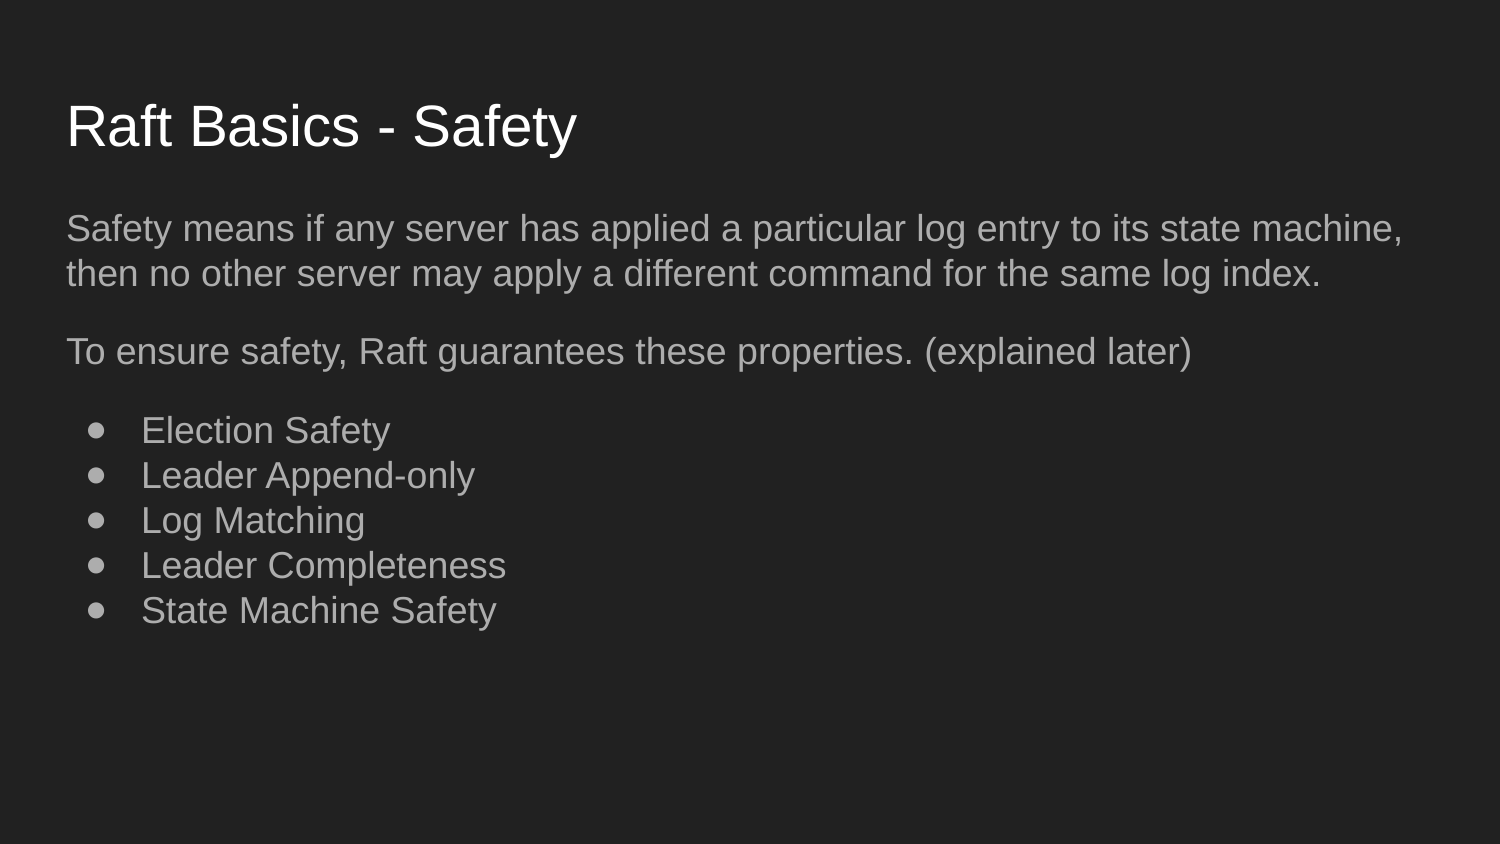

# Raft Basics - Safety
Safety means if any server has applied a particular log entry to its state machine, then no other server may apply a different command for the same log index.
To ensure safety, Raft guarantees these properties. (explained later)
Election Safety
Leader Append-only
Log Matching
Leader Completeness
State Machine Safety